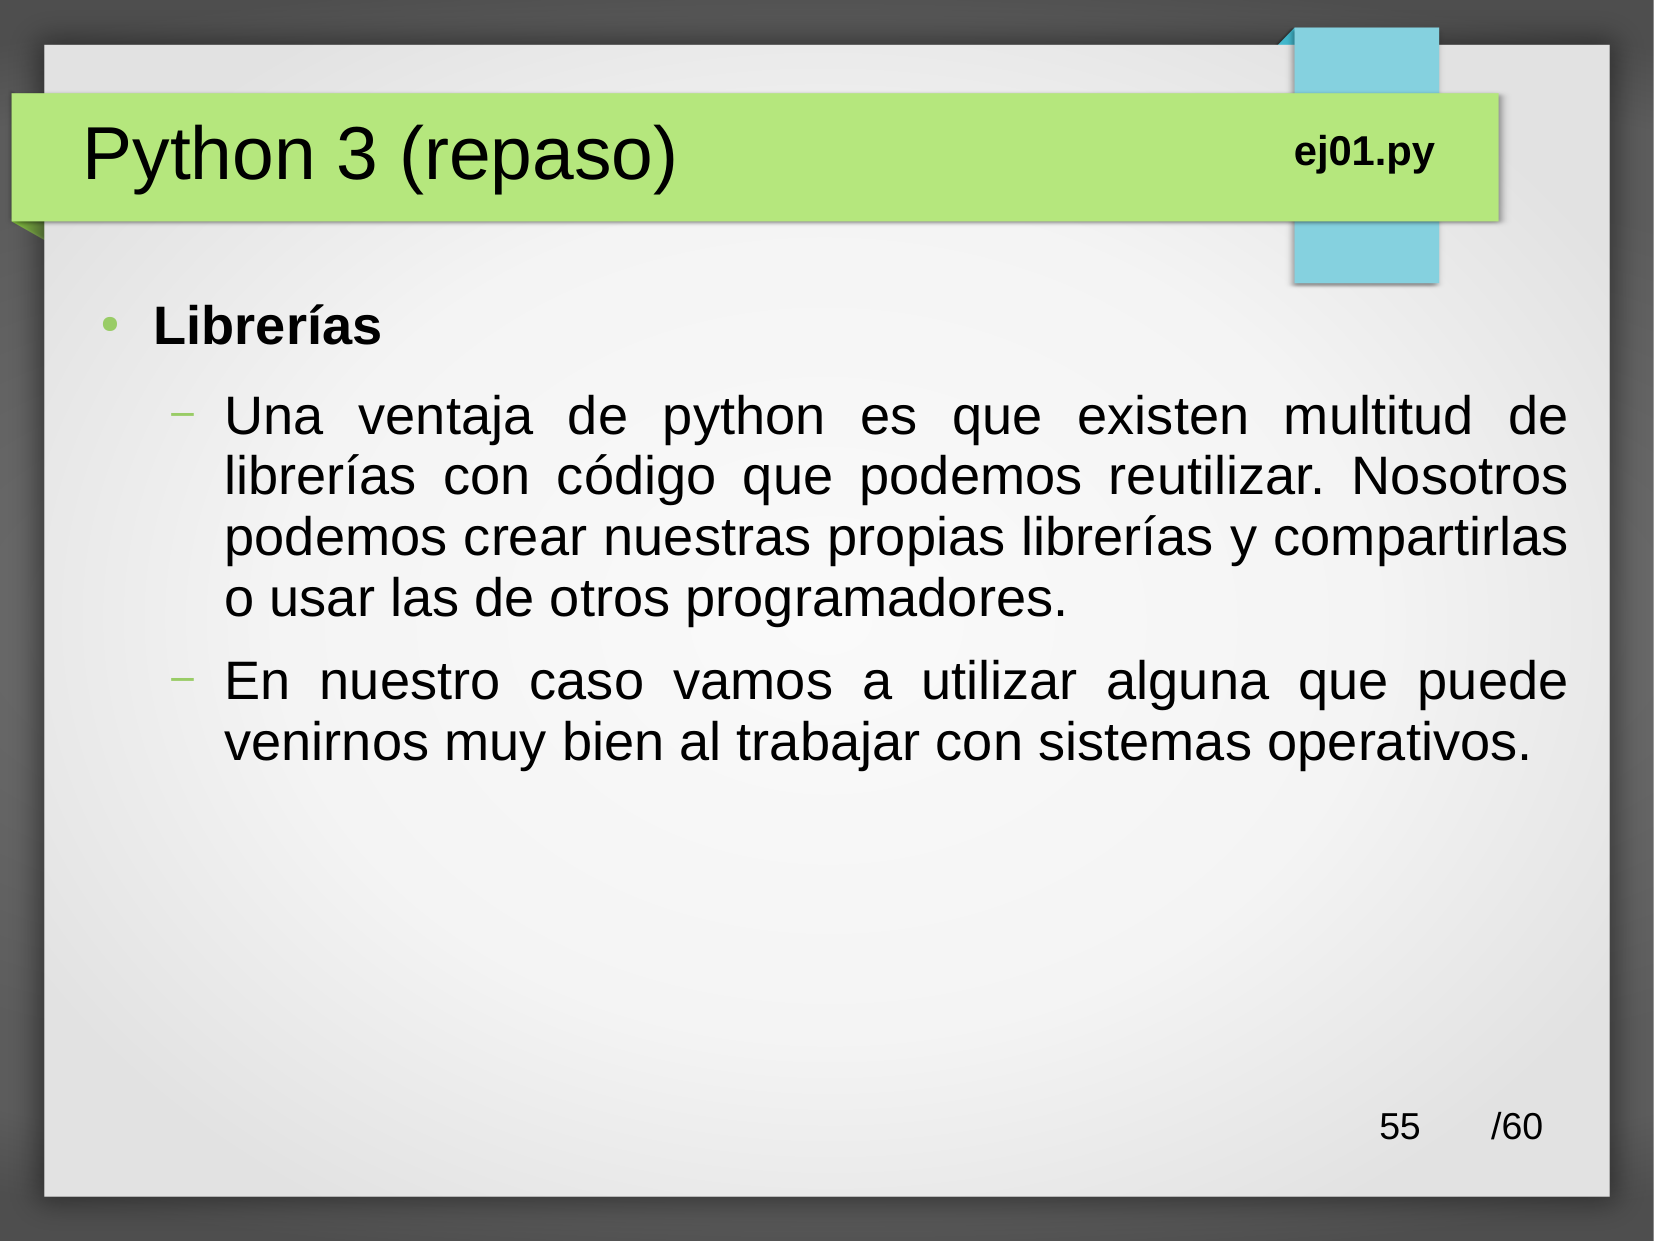

# Python 3 (repaso)
ej01.py
Librerías
Una ventaja de python es que existen multitud de librerías con código que podemos reutilizar. Nosotros podemos crear nuestras propias librerías y compartirlas o usar las de otros programadores.
En nuestro caso vamos a utilizar alguna que puede venirnos muy bien al trabajar con sistemas operativos.
/60